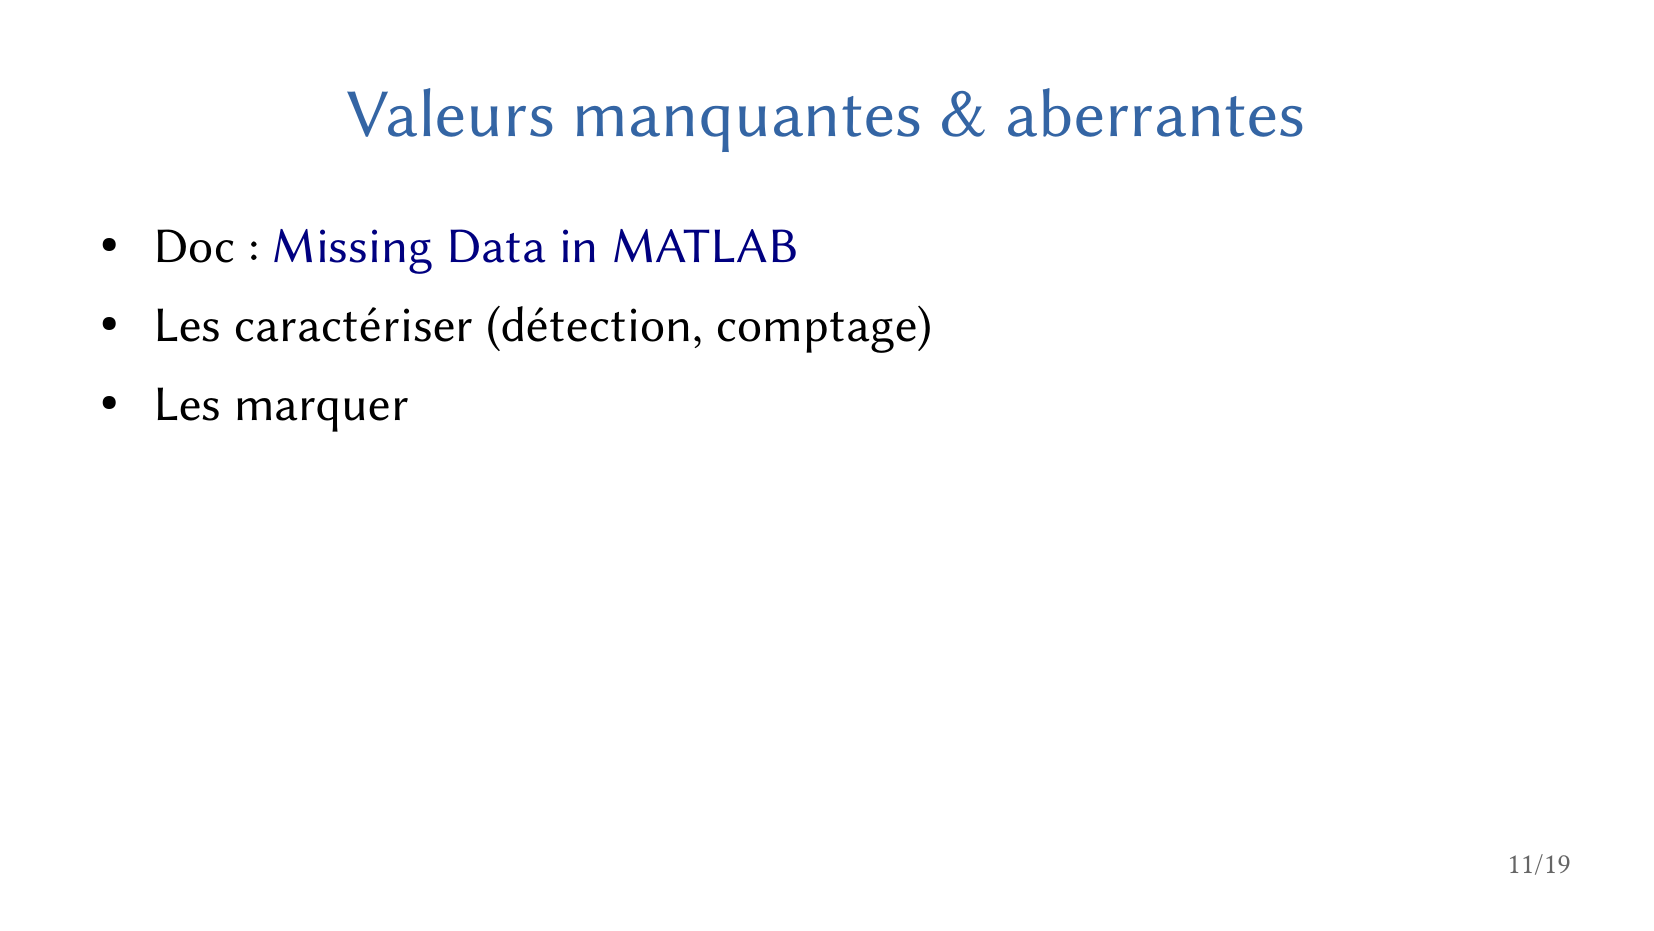

# Valeurs manquantes & aberrantes
Doc : Missing Data in MATLAB
Les caractériser (détection, comptage)
Les marquer
11